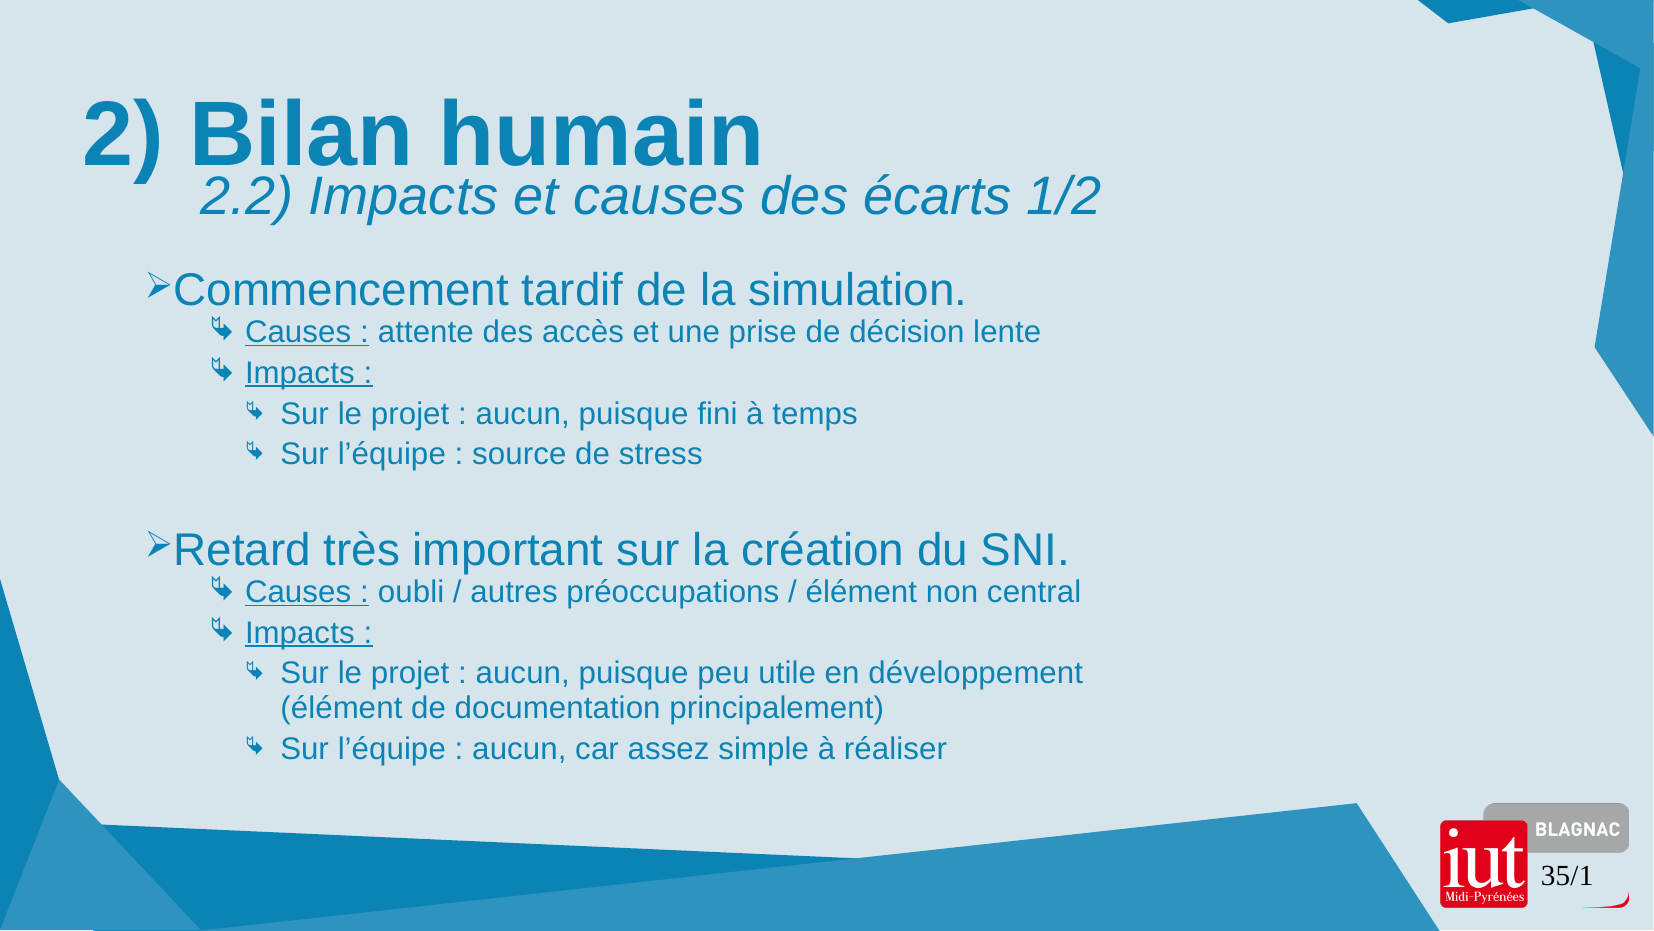

# 2) Bilan humain
2.2) Impacts et causes des écarts 1/2
Commencement tardif de la simulation.
Causes : attente des accès et une prise de décision lente
Impacts :
Sur le projet : aucun, puisque fini à temps
Sur l’équipe : source de stress
Retard très important sur la création du SNI.
Causes : oubli / autres préoccupations / élément non central
Impacts :
Sur le projet : aucun, puisque peu utile en développement (élément de documentation principalement)
Sur l’équipe : aucun, car assez simple à réaliser
35